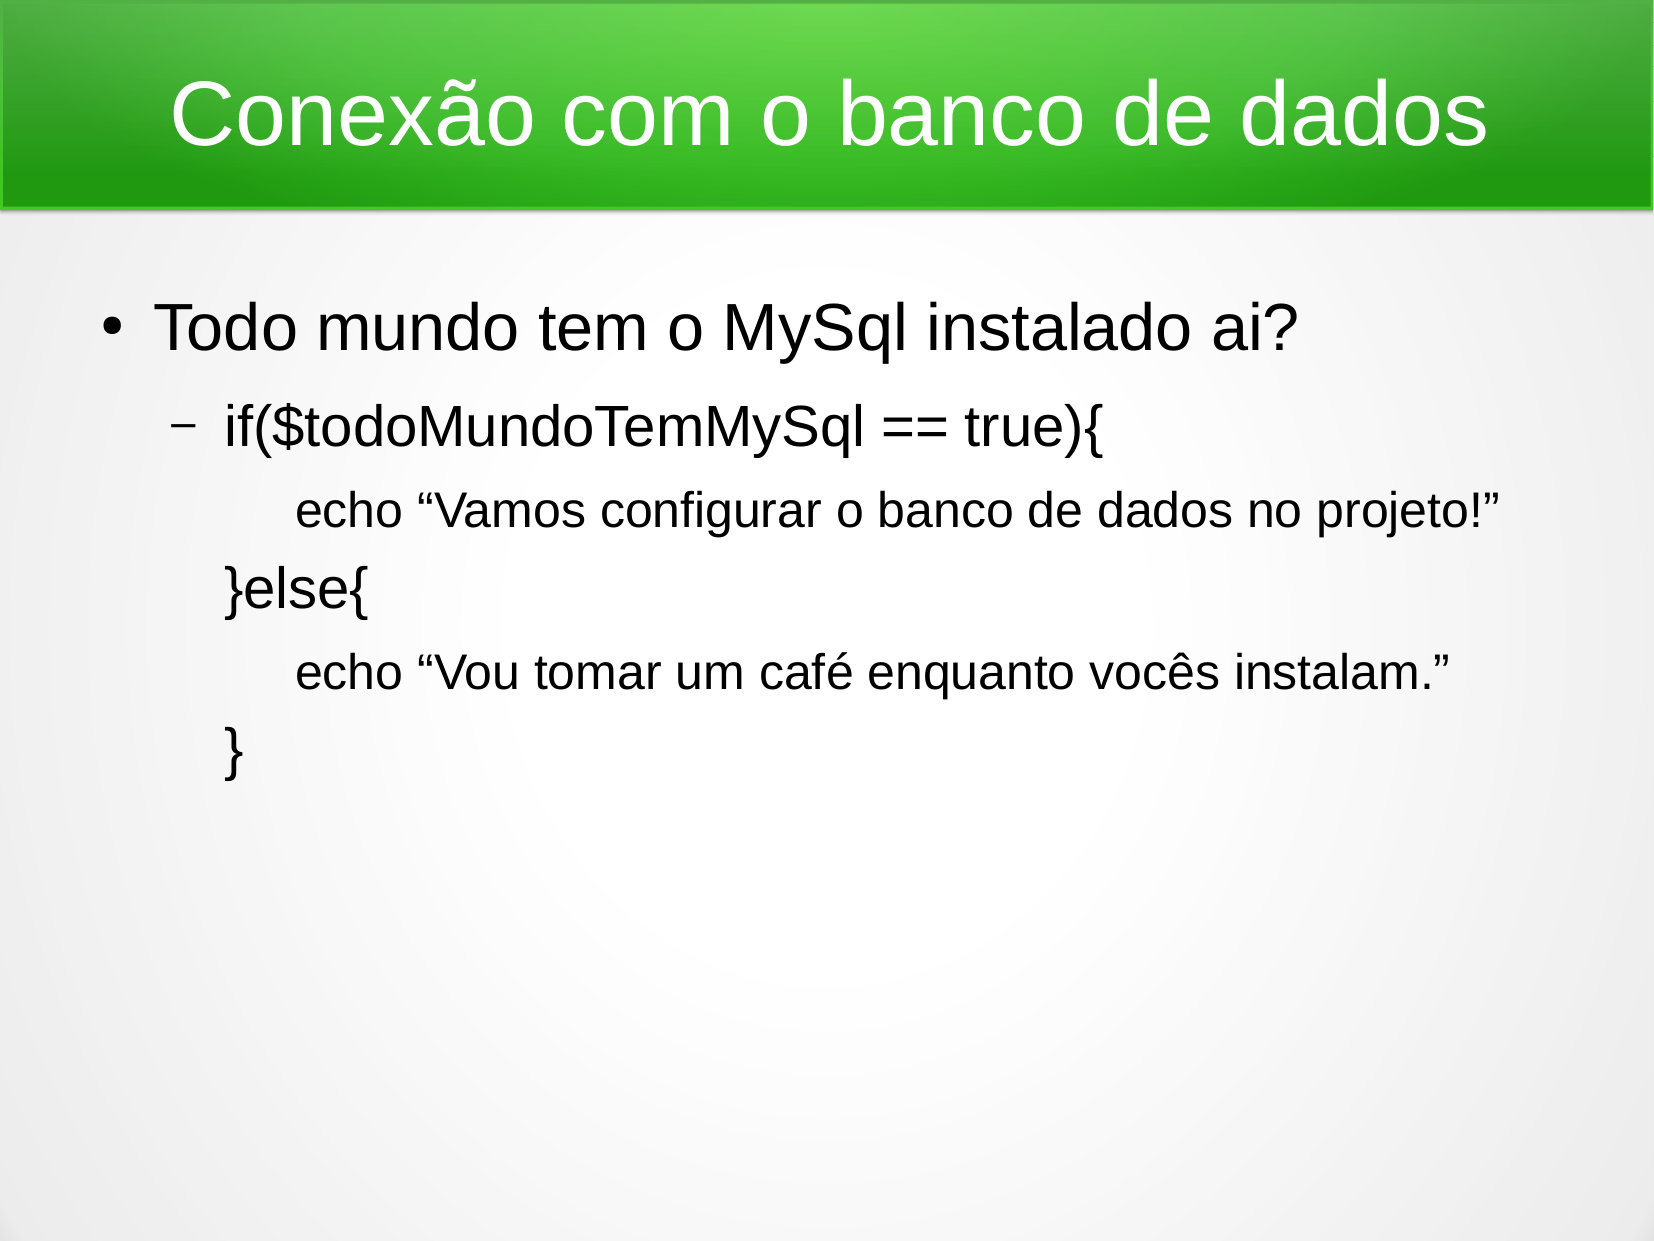

# Conexão com o banco de dados
Todo mundo tem o MySql instalado ai?
if($todoMundoTemMySql == true){
echo “Vamos configurar o banco de dados no projeto!”
}else{
echo “Vou tomar um café enquanto vocês instalam.”
}